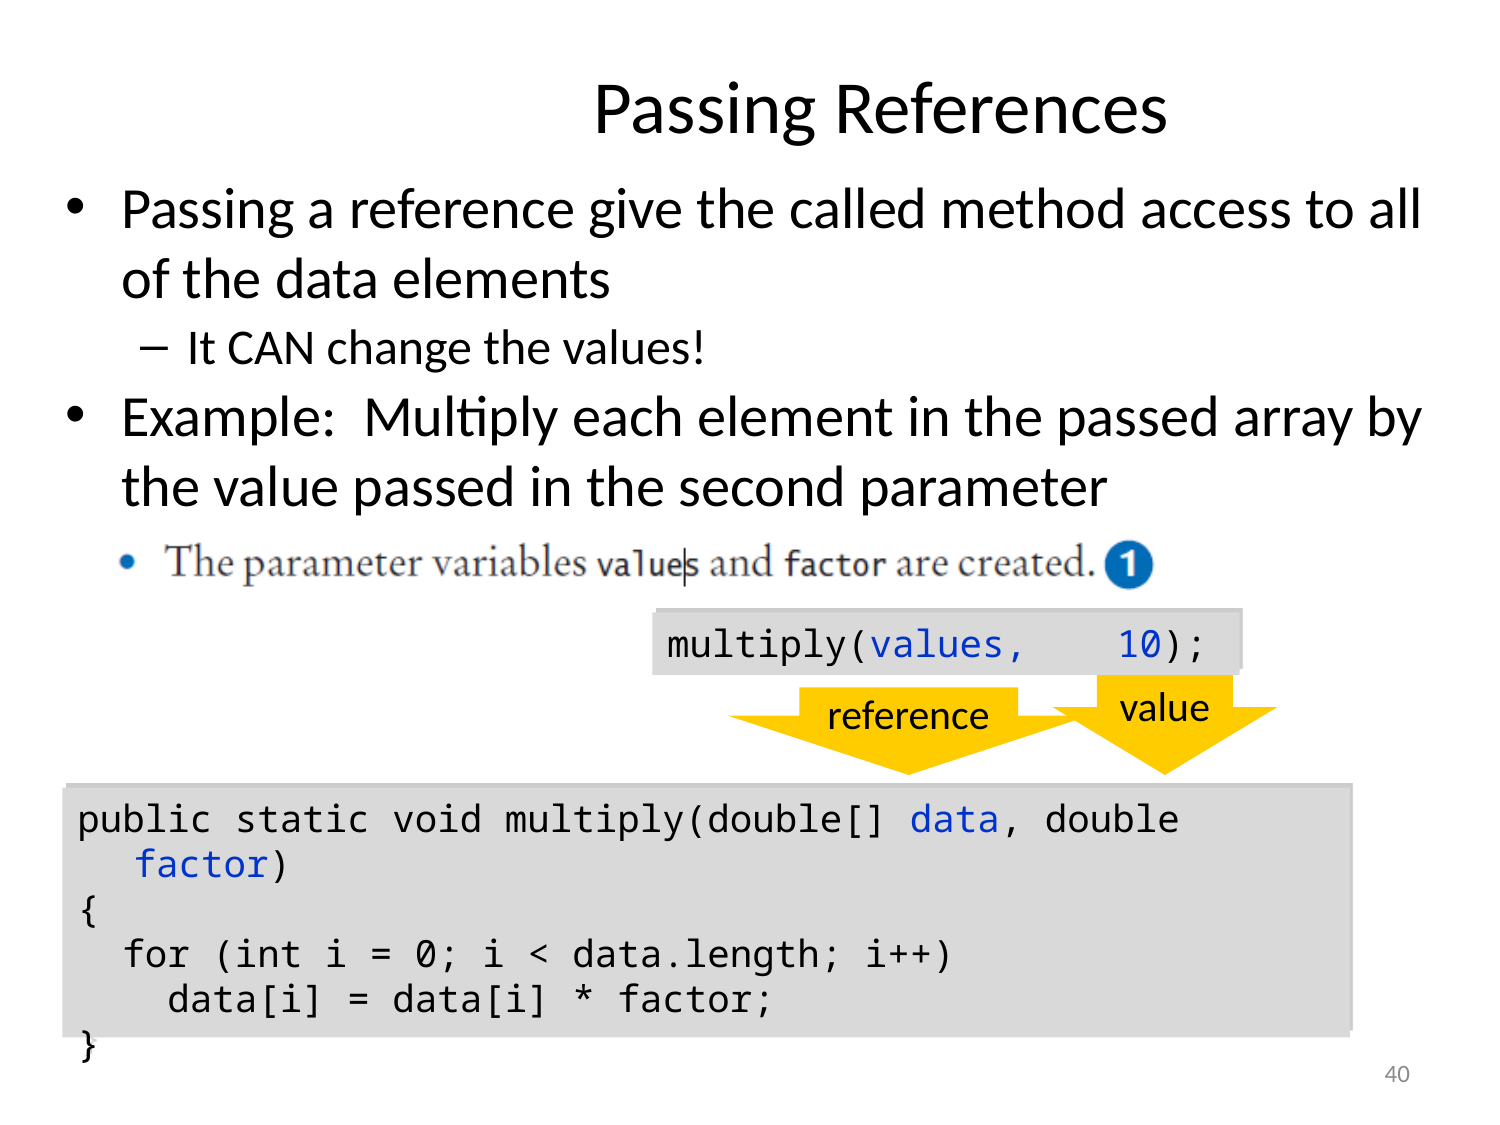

# Passing References
Passing a reference give the called method access to all of the data elements
It CAN change the values!
Example: Multiply each element in the passed array by the value passed in the second parameter
multiply(values, 10);
value
reference
public static void multiply(double[] data, double factor)
{
 for (int i = 0; i < data.length; i++)
 data[i] = data[i] * factor;
}